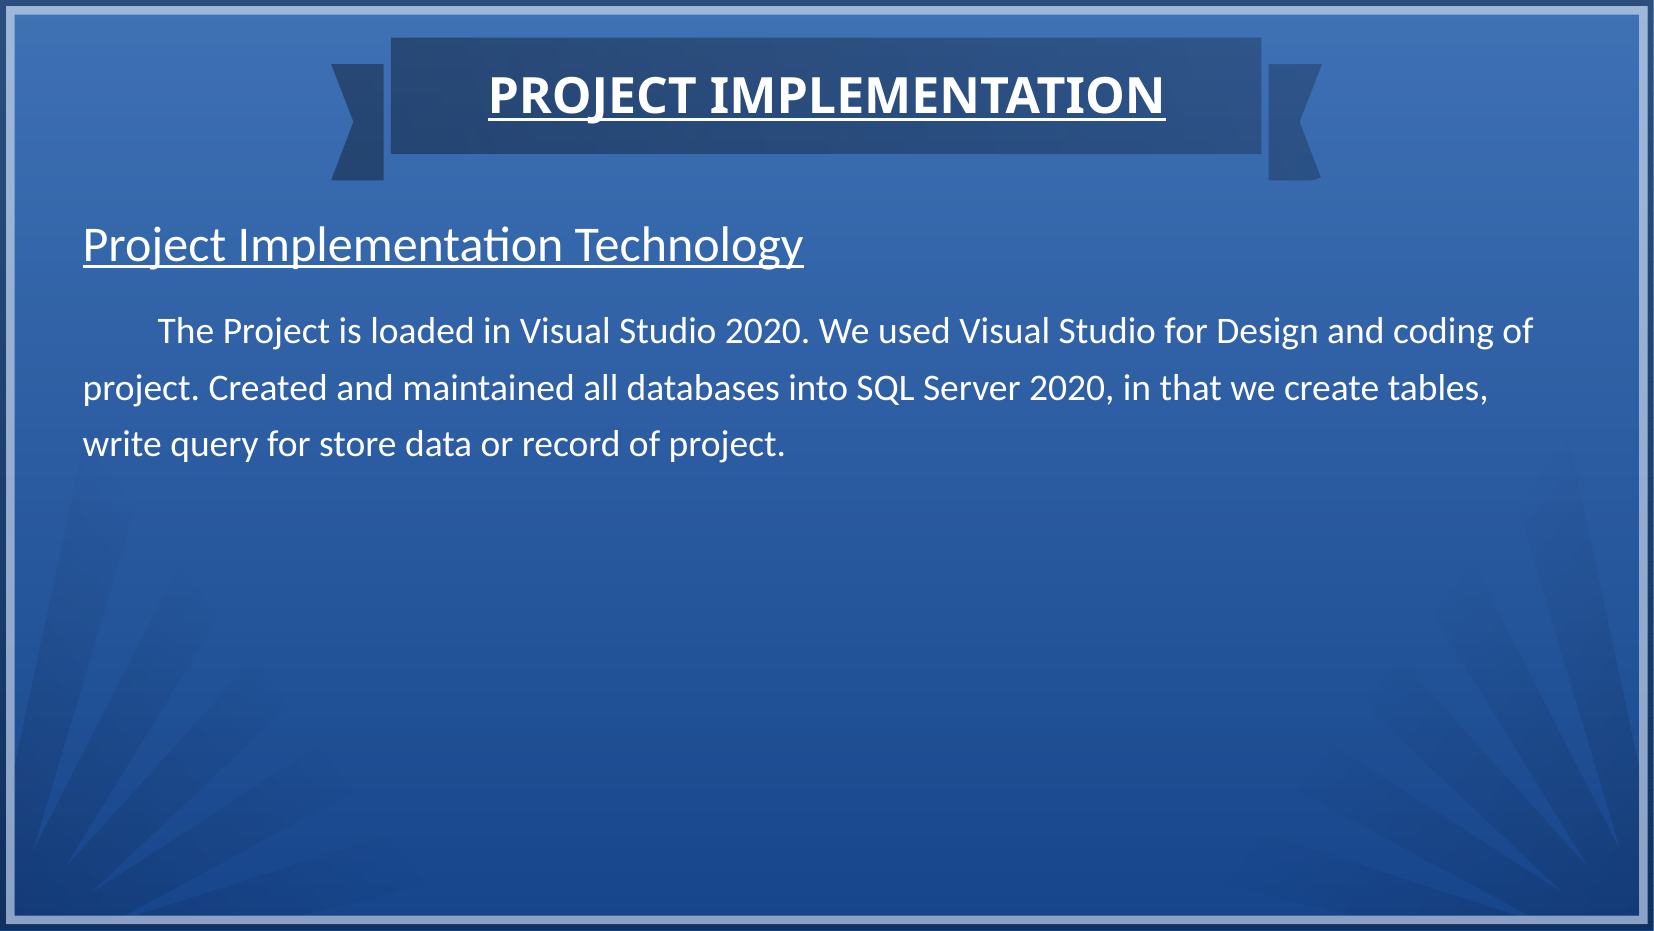

# PROJECT IMPLEMENTATION
Project Implementation Technology
The Project is loaded in Visual Studio 2020. We used Visual Studio for Design and coding of project. Created and maintained all databases into SQL Server 2020, in that we create tables, write query for store data or record of project.